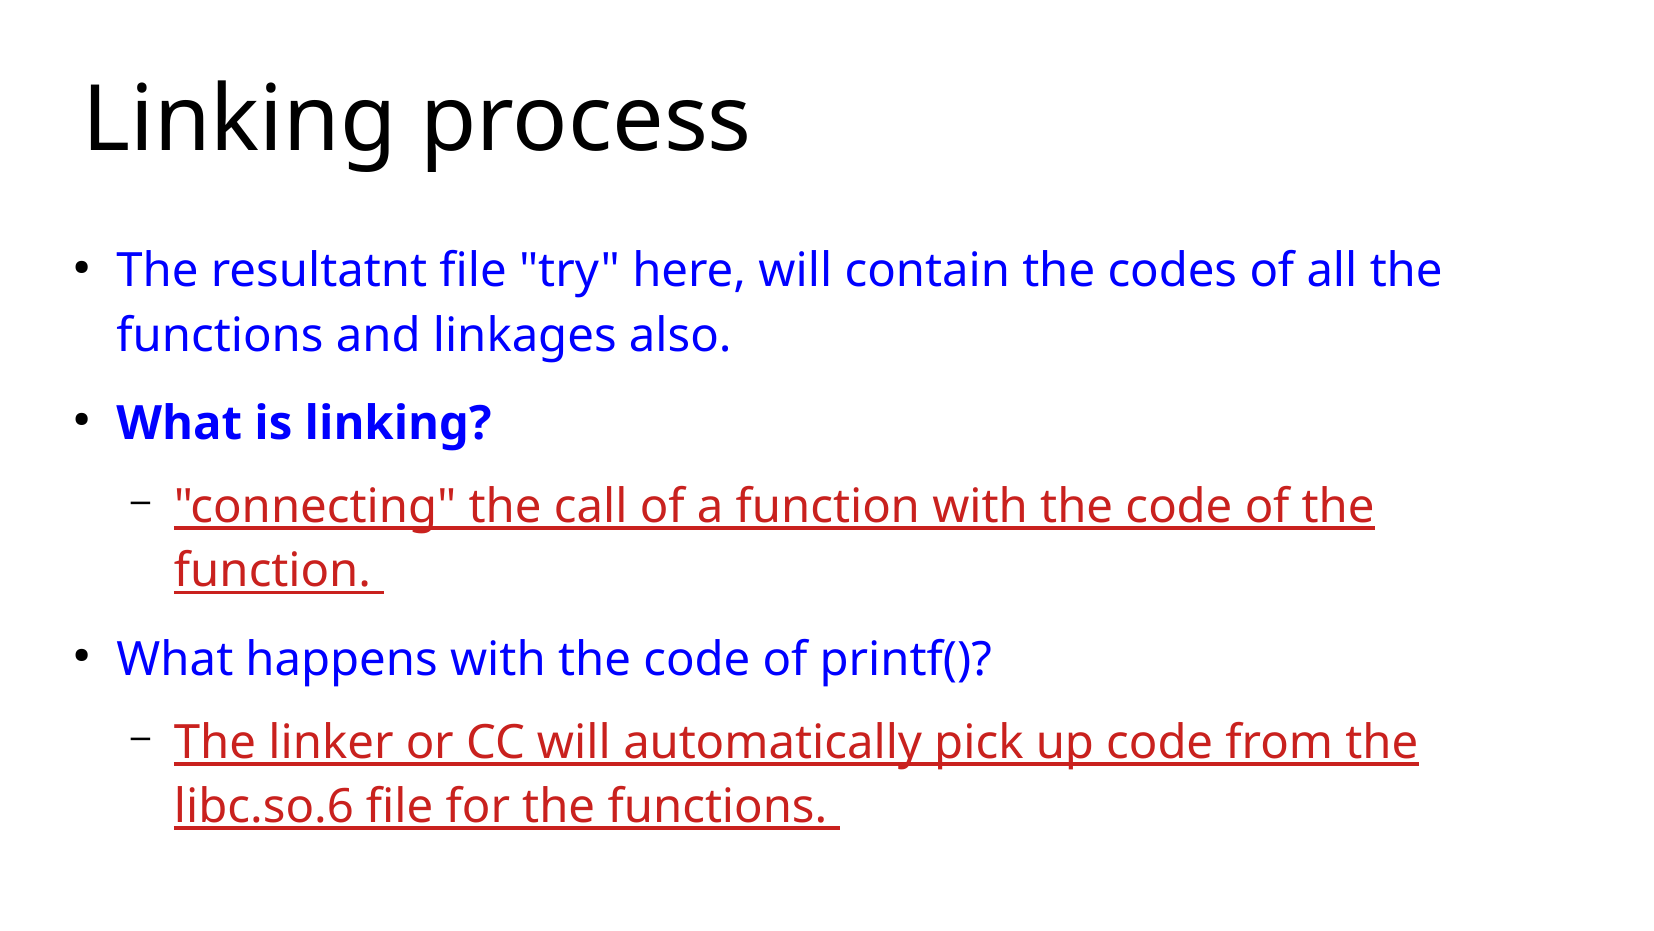

# Linking process
The resultatnt file "try" here, will contain the codes of all the functions and linkages also.
What is linking?
"connecting" the call of a function with the code of the function.
What happens with the code of printf()?
The linker or CC will automatically pick up code from the libc.so.6 file for the functions.